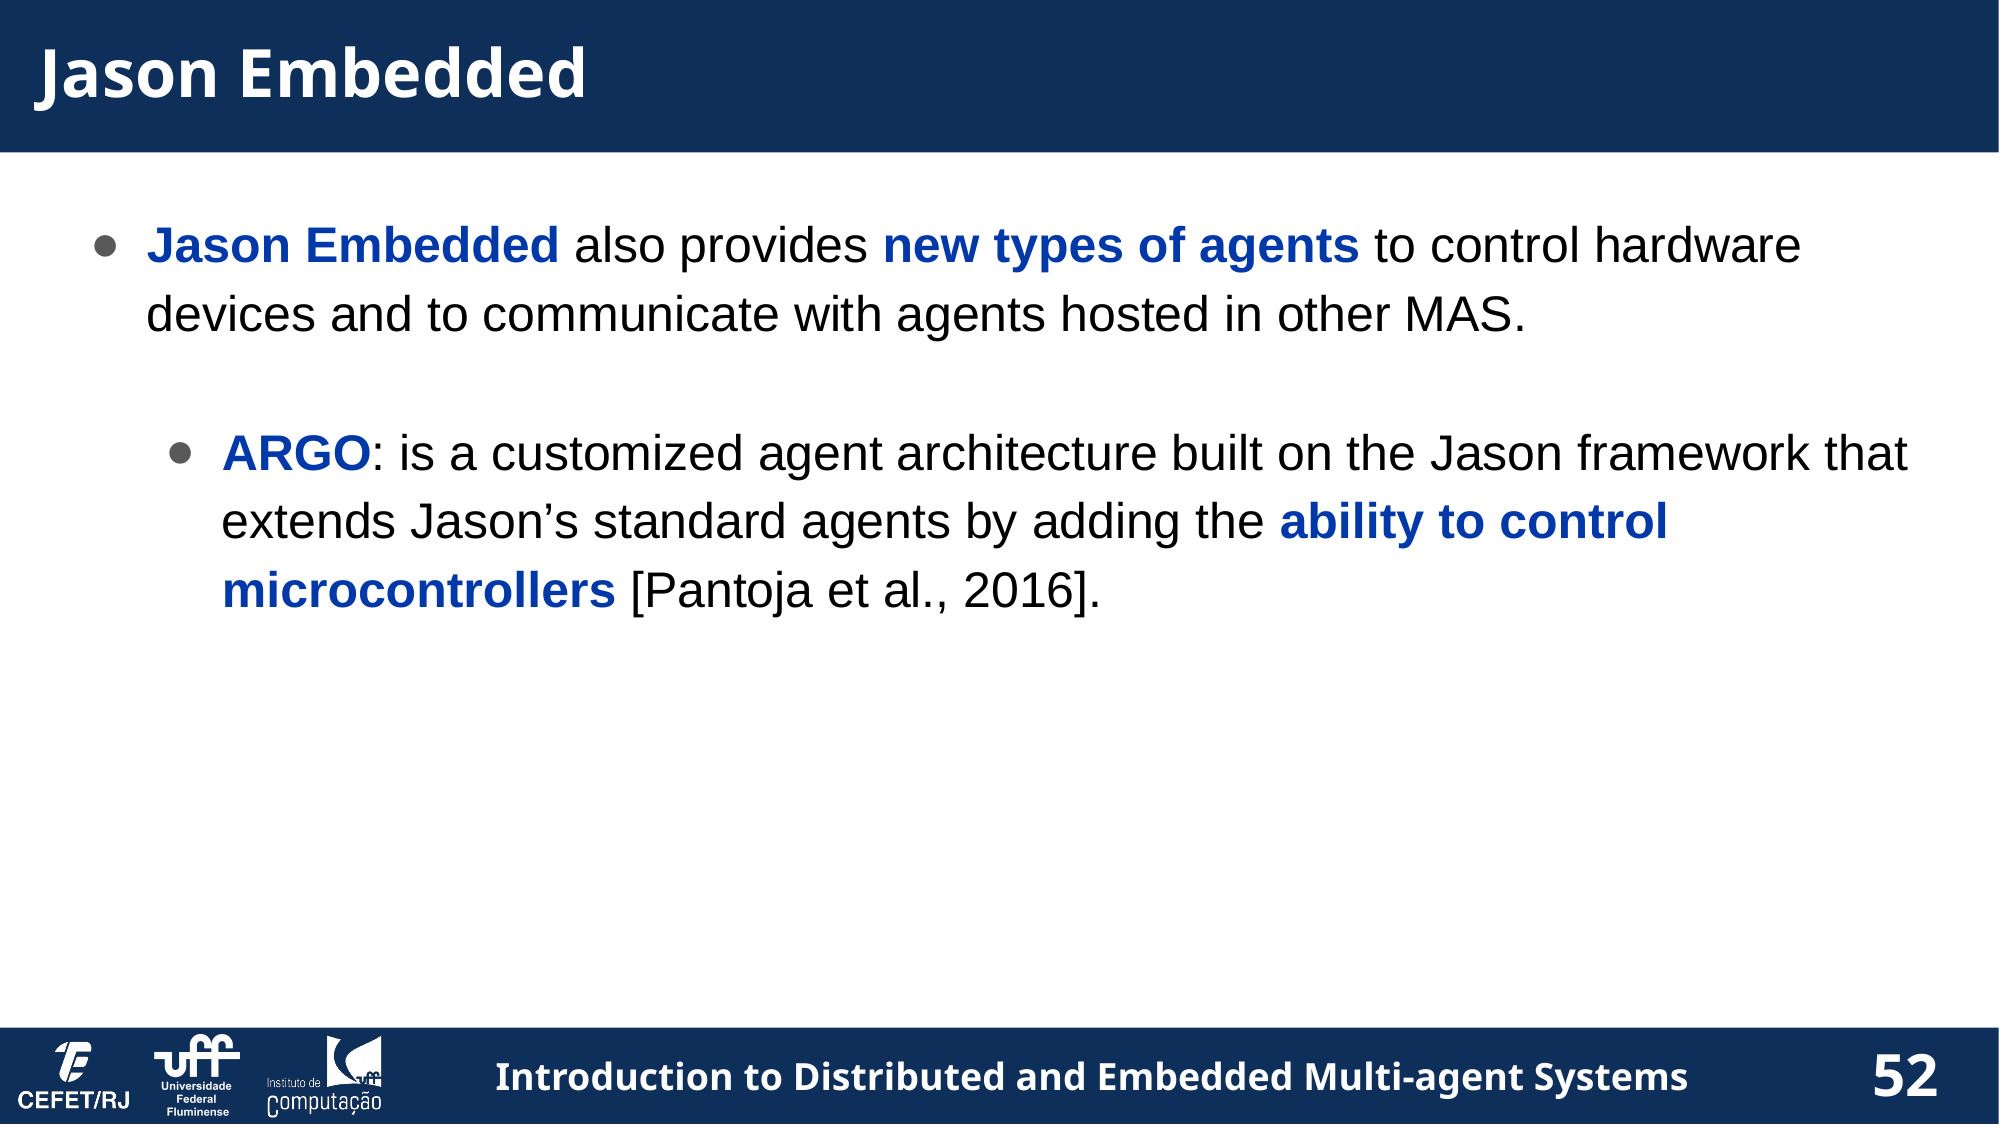

Jason Embedded
Jason Embedded also provides new types of agents to control hardware devices and to communicate with agents hosted in other MAS.
ARGO: is a customized agent architecture built on the Jason framework that extends Jason’s standard agents by adding the ability to control microcontrollers [Pantoja et al., 2016].